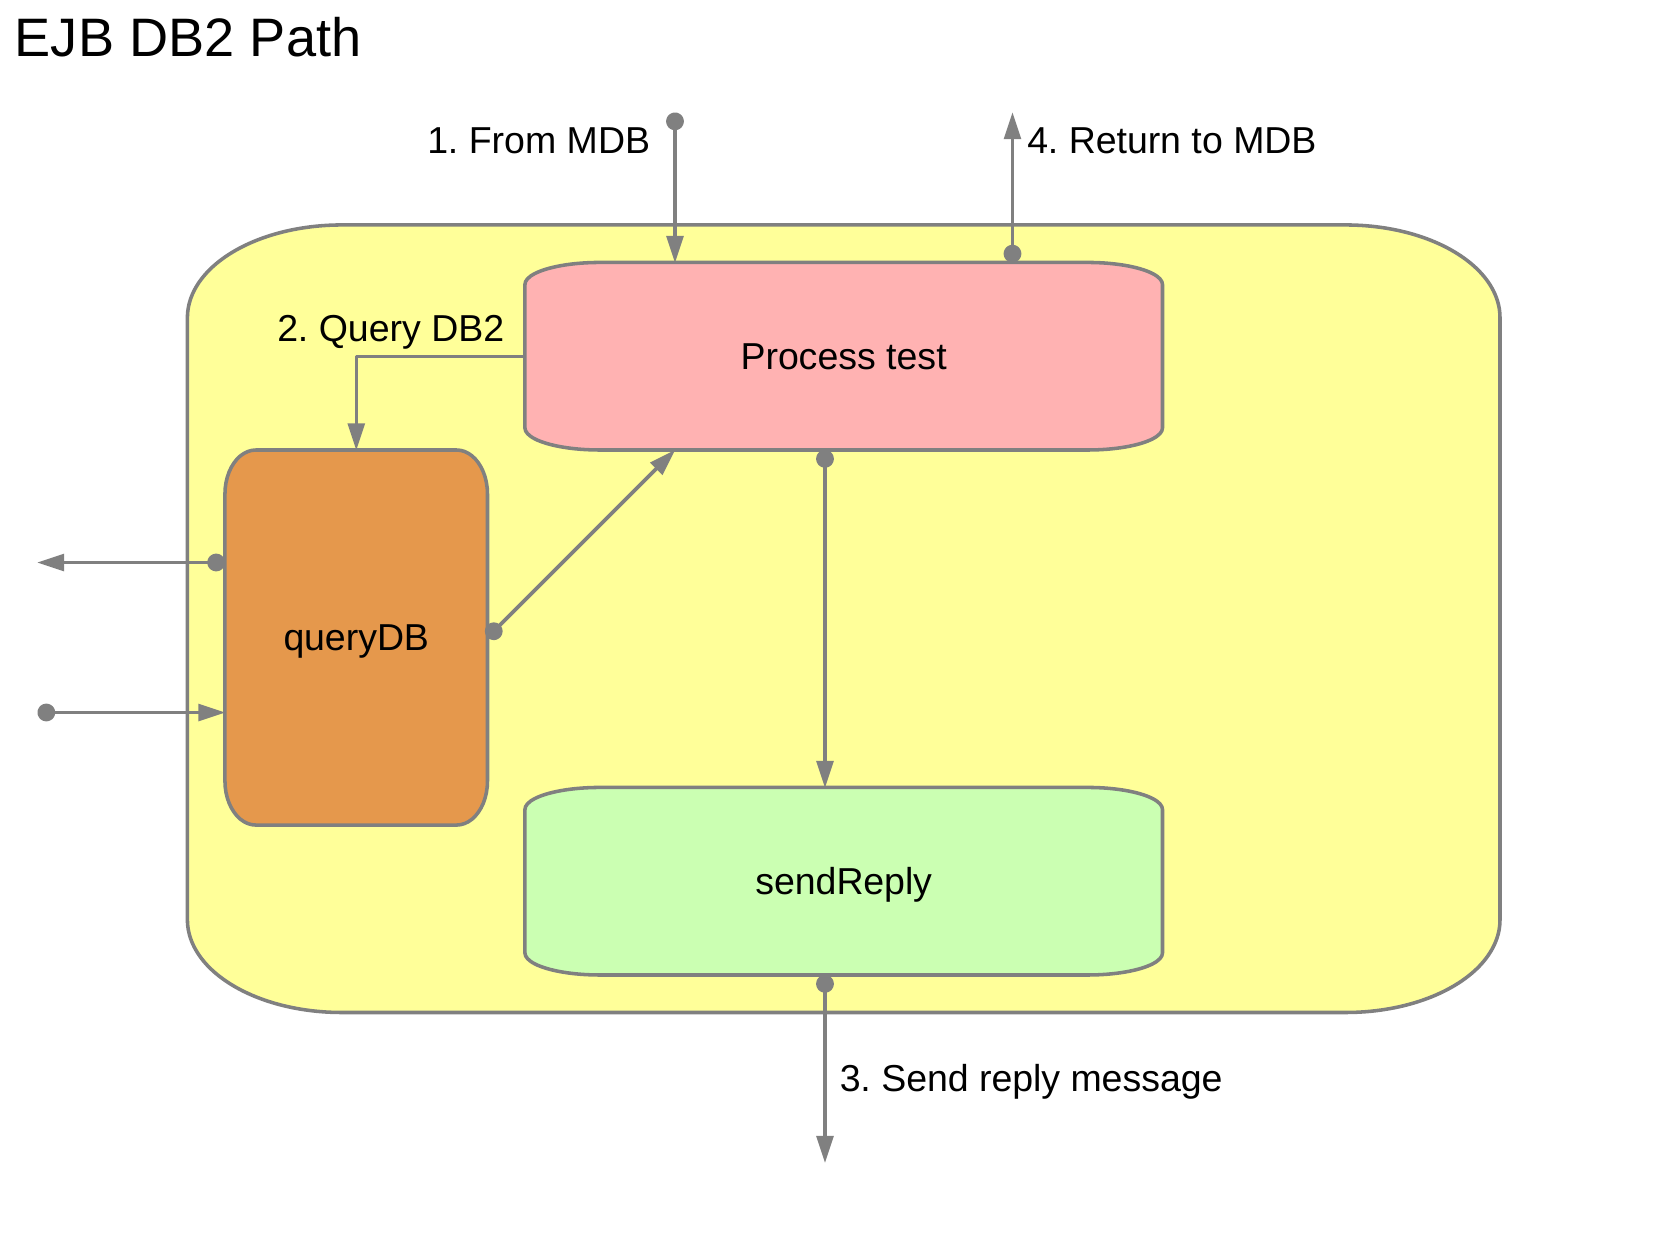

EJB DB2 Path
1. From MDB
4. Return to MDB
Process test
2. Query DB2
queryDB
sendReply
3. Send reply message